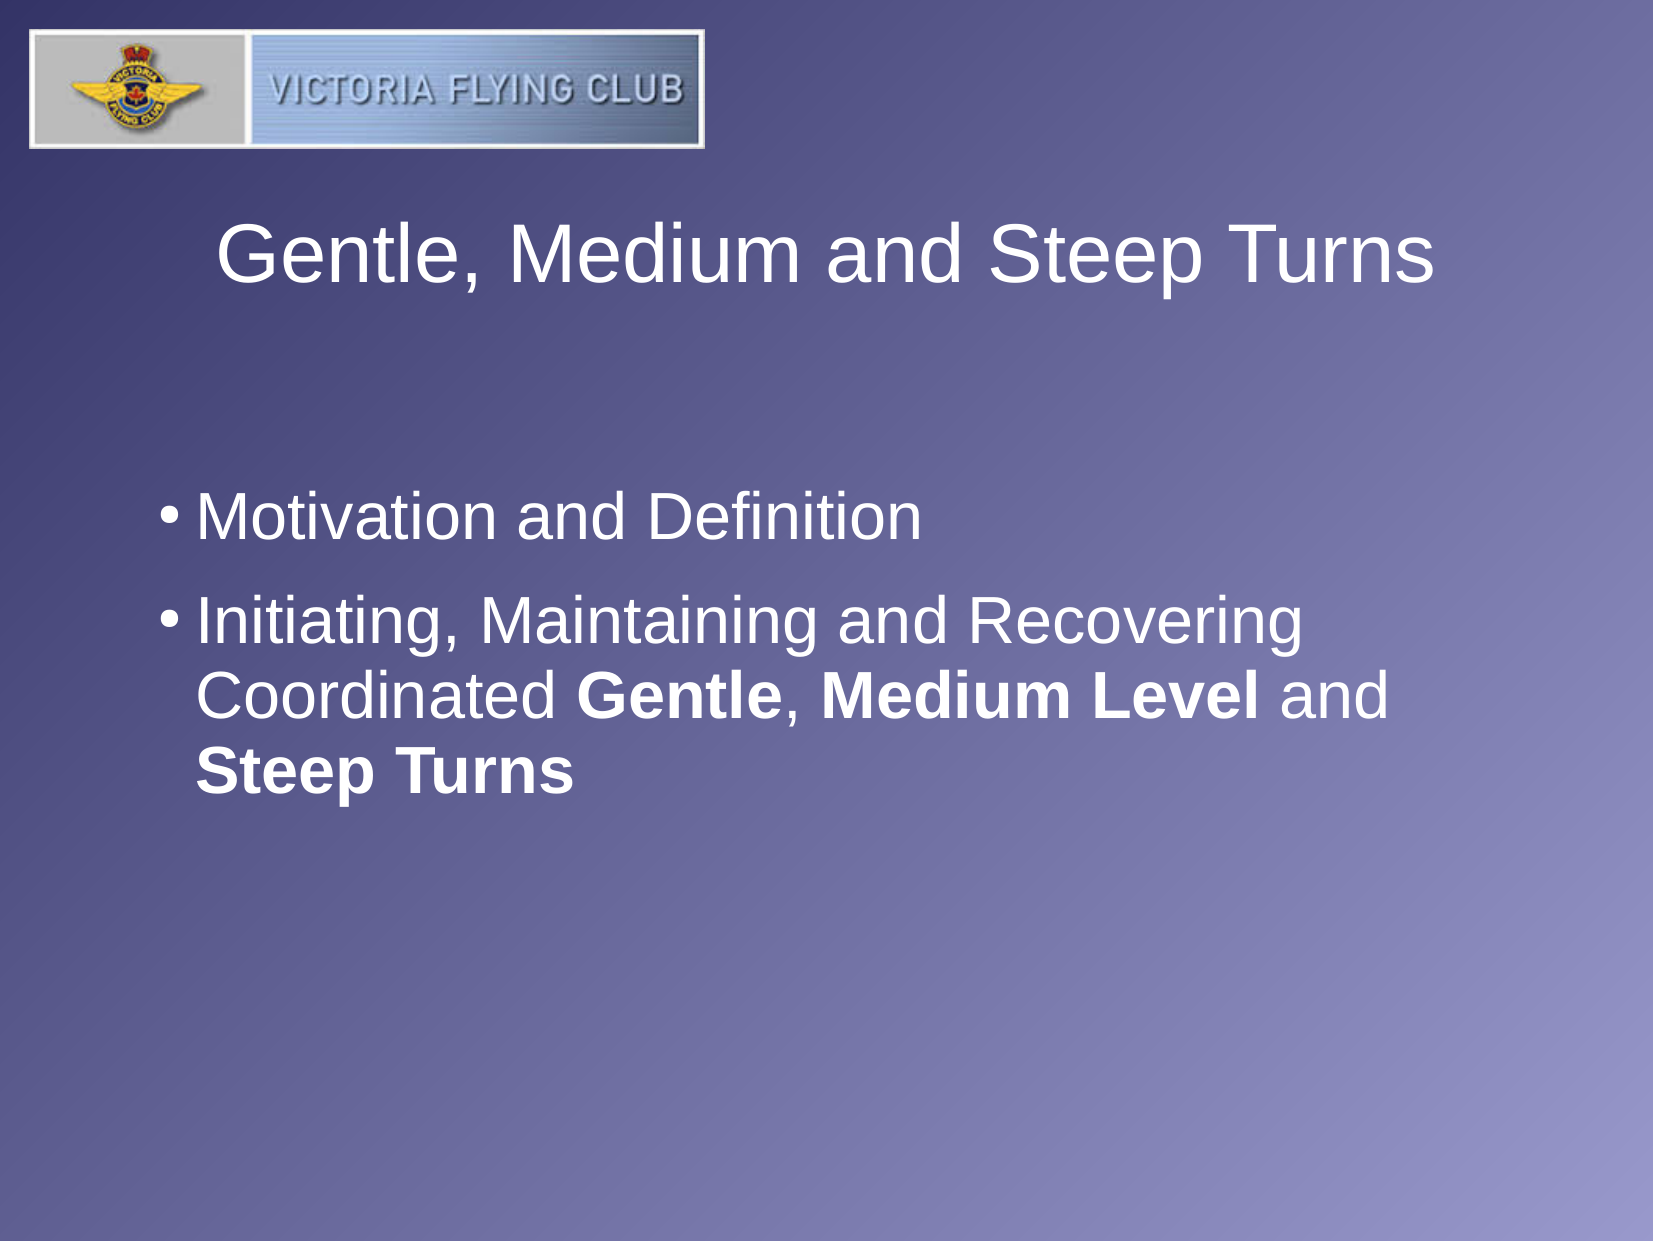

# Gentle, Medium and Steep Turns
Motivation and Definition
Initiating, Maintaining and Recovering Coordinated Gentle, Medium Level and Steep Turns